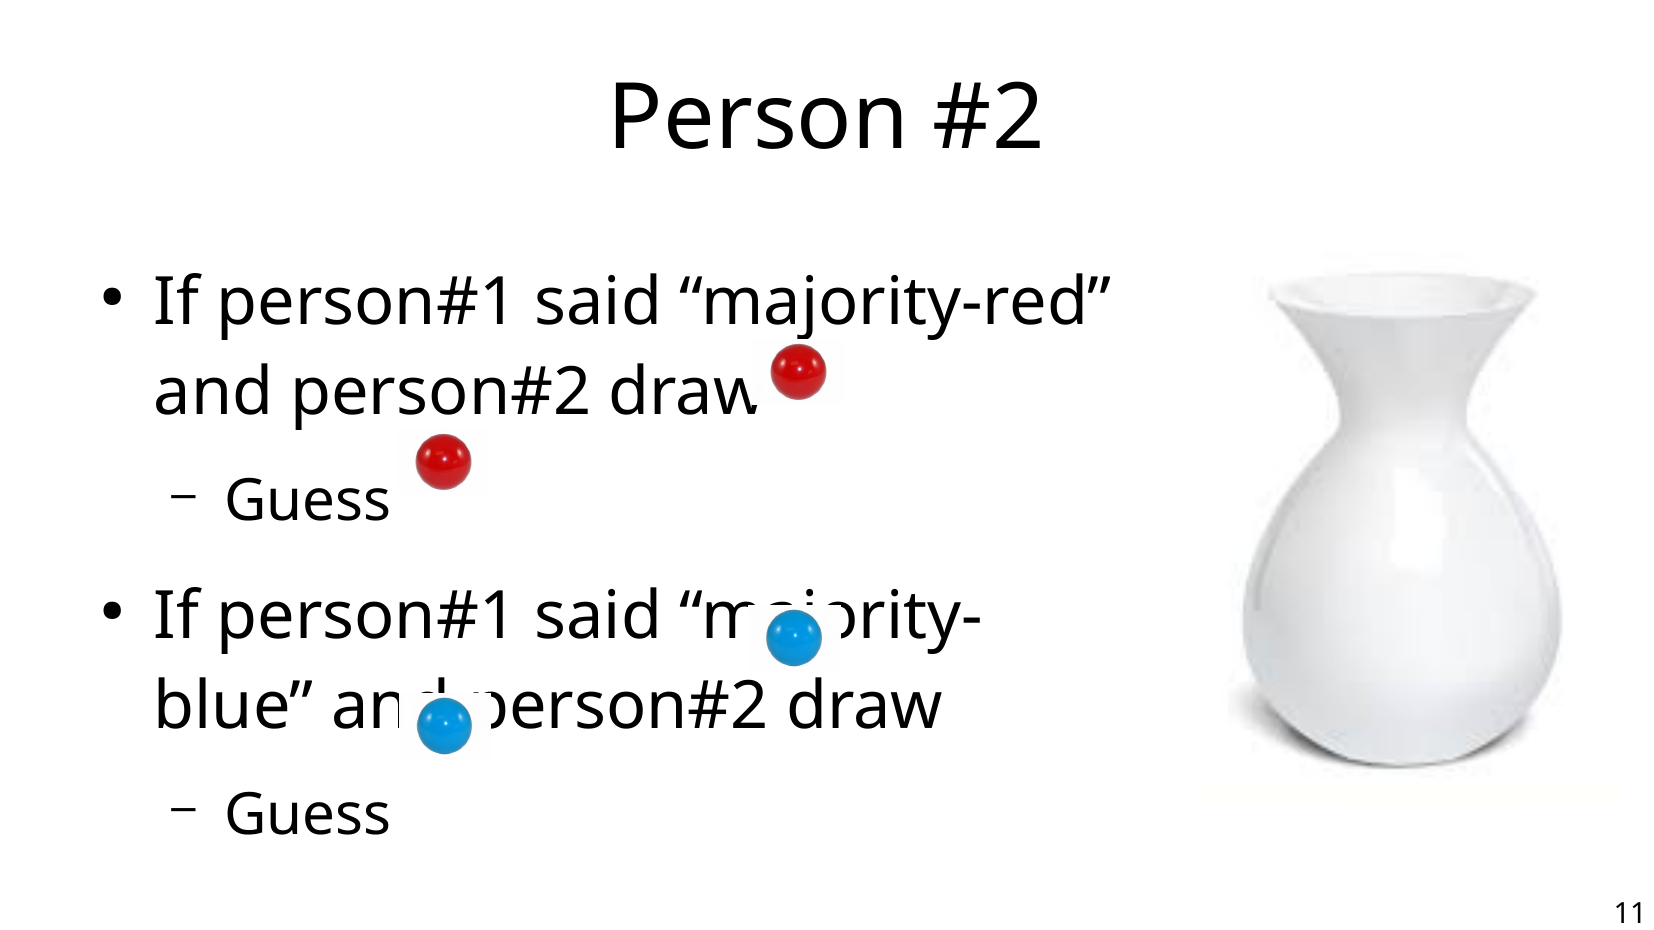

# Person #2
If person#1 said “majority-red” and person#2 draw
Guess
If person#1 said “majority-blue” and person#2 draw
Guess
11